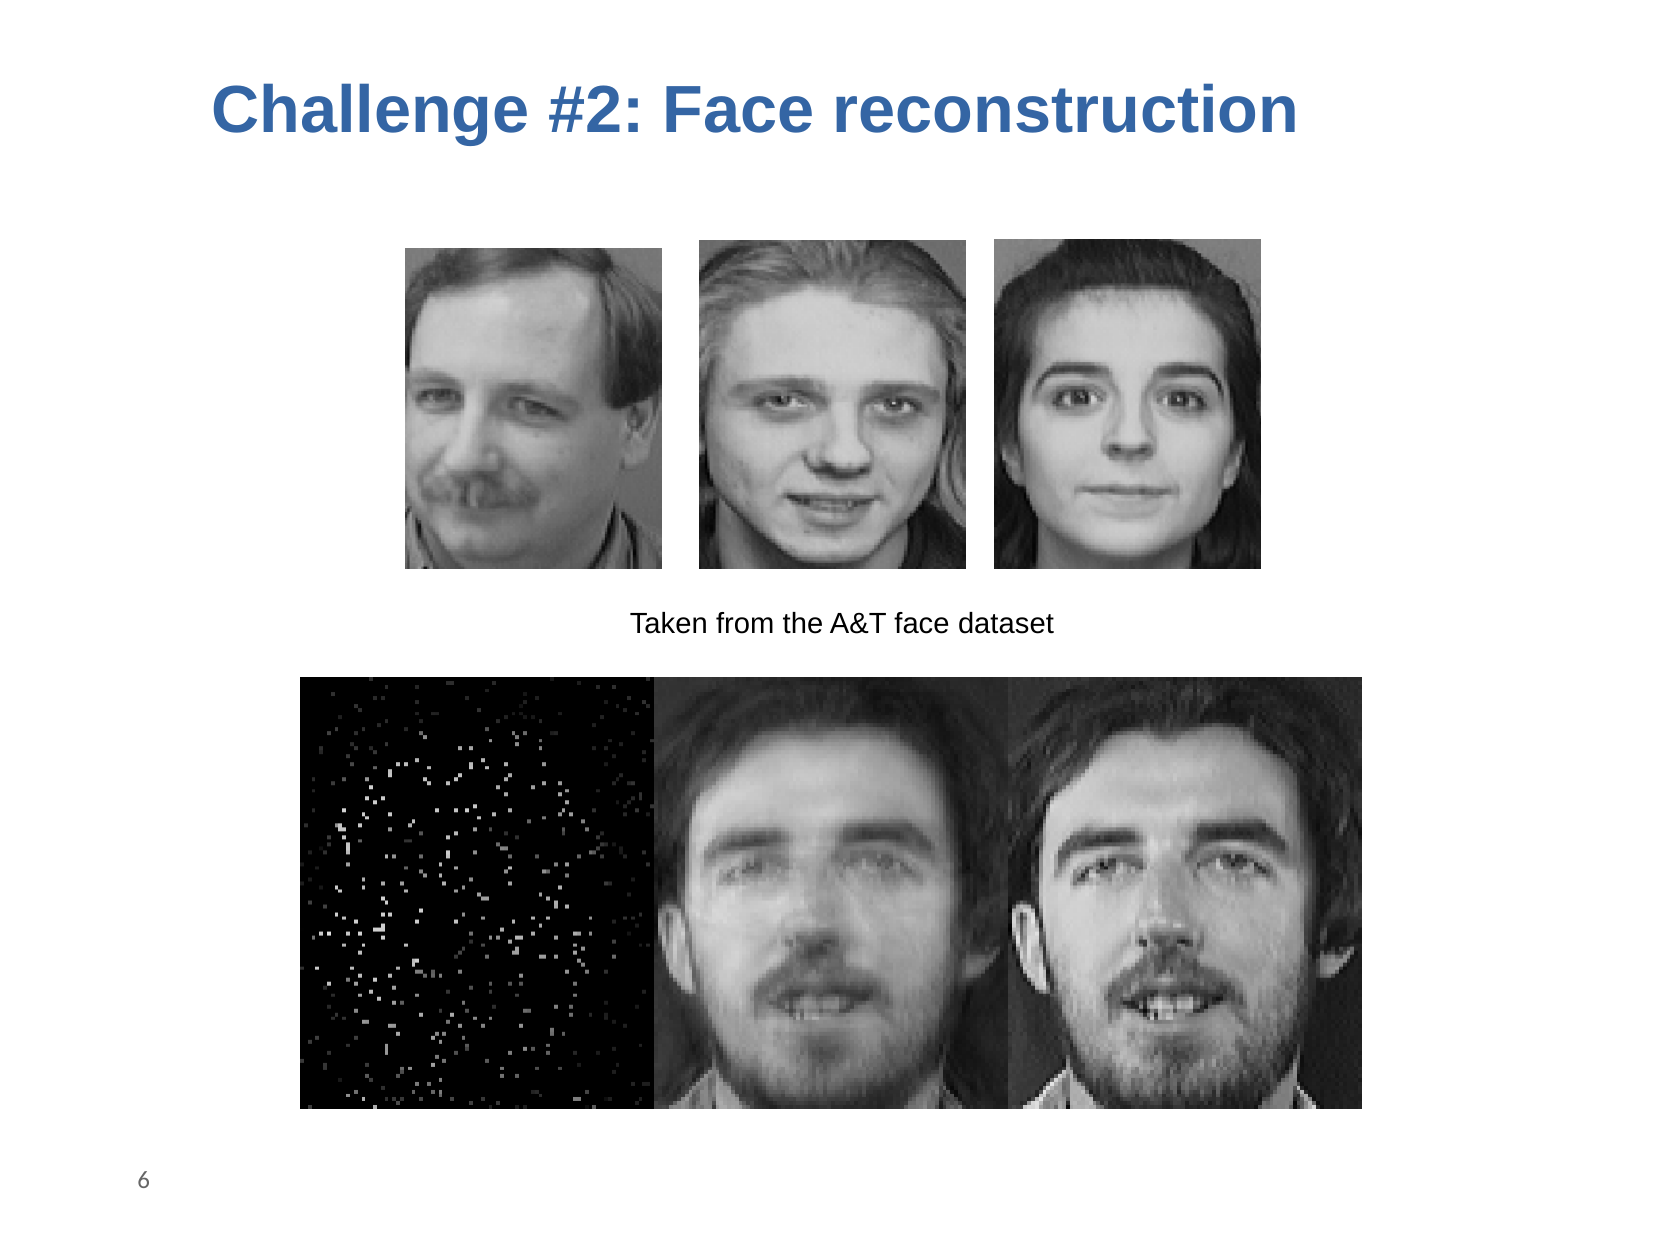

# Challenge #2: Face reconstruction
Taken from the A&T face dataset
6